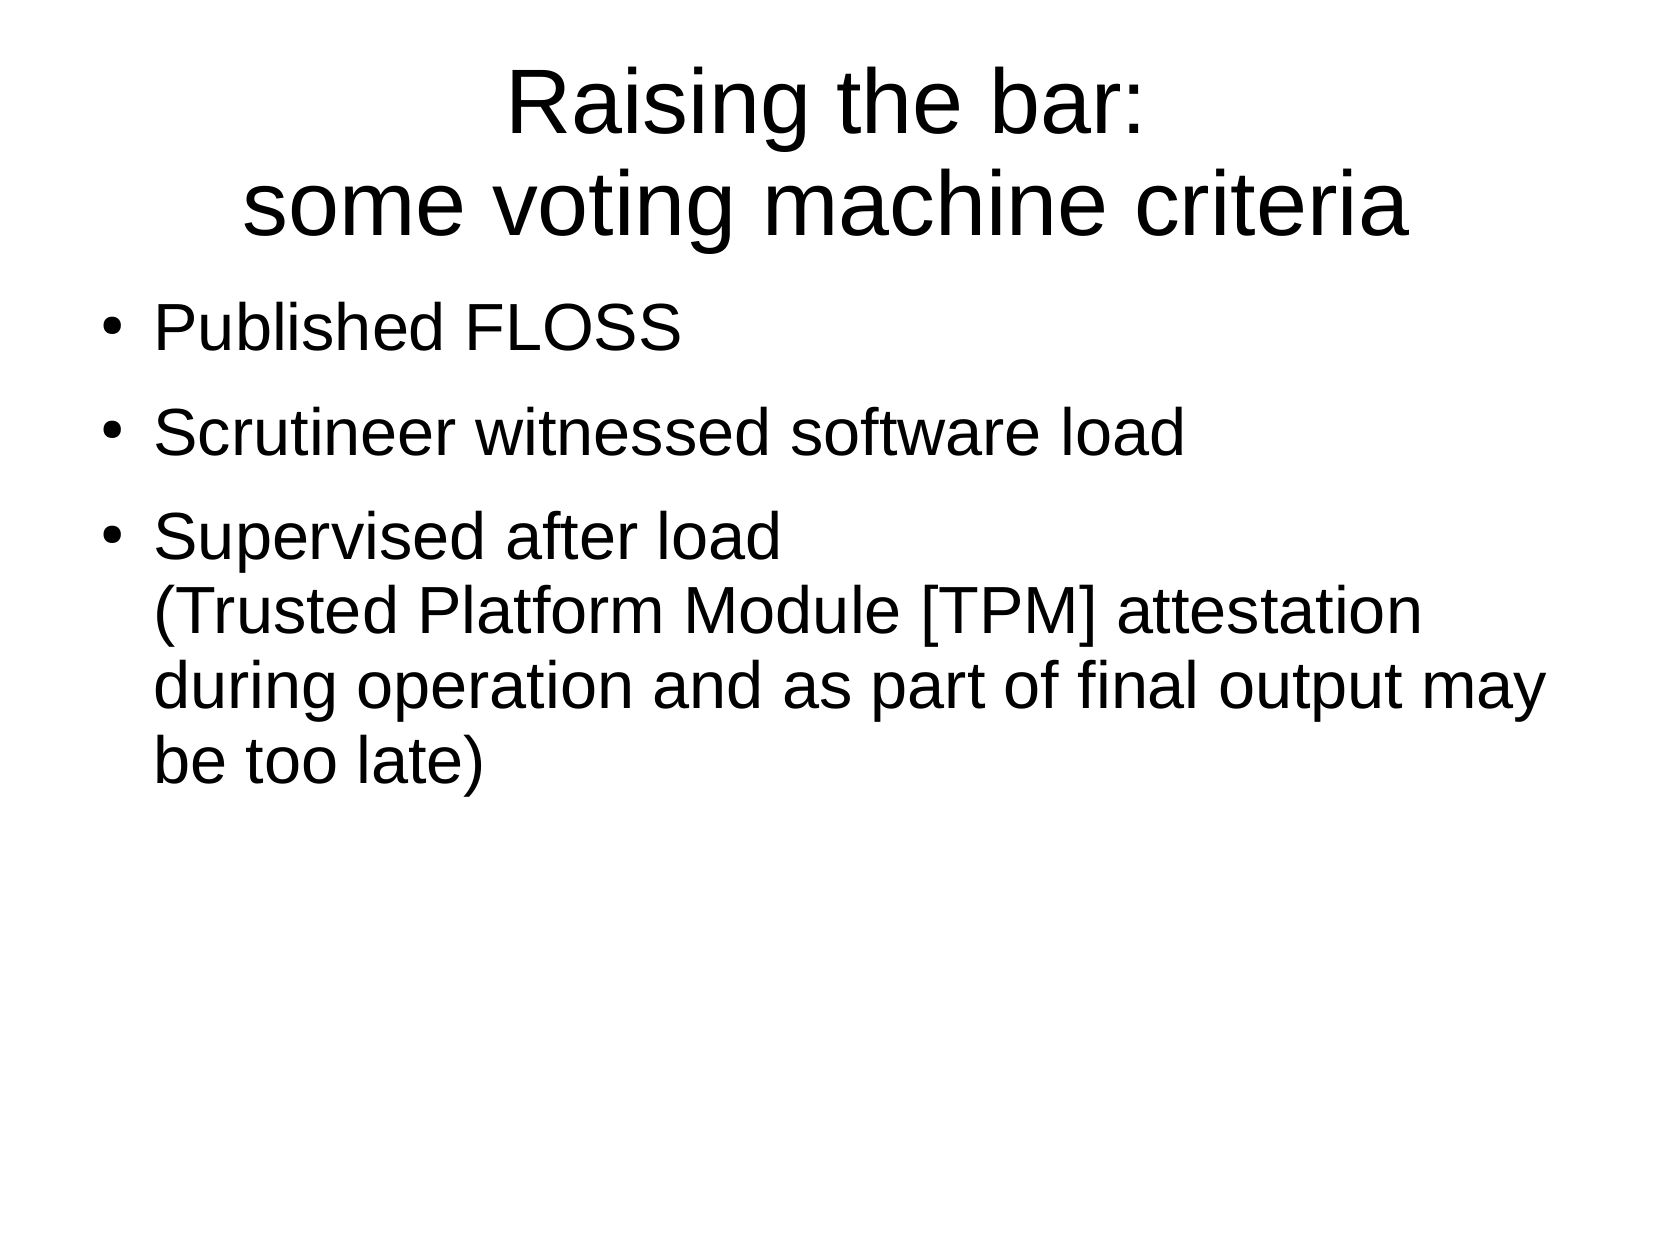

# Raising the bar: some voting machine criteria
Published FLOSS
Scrutineer witnessed software load
Supervised after load
(Trusted Platform Module [TPM] attestation during operation and as part of final output may be too late)